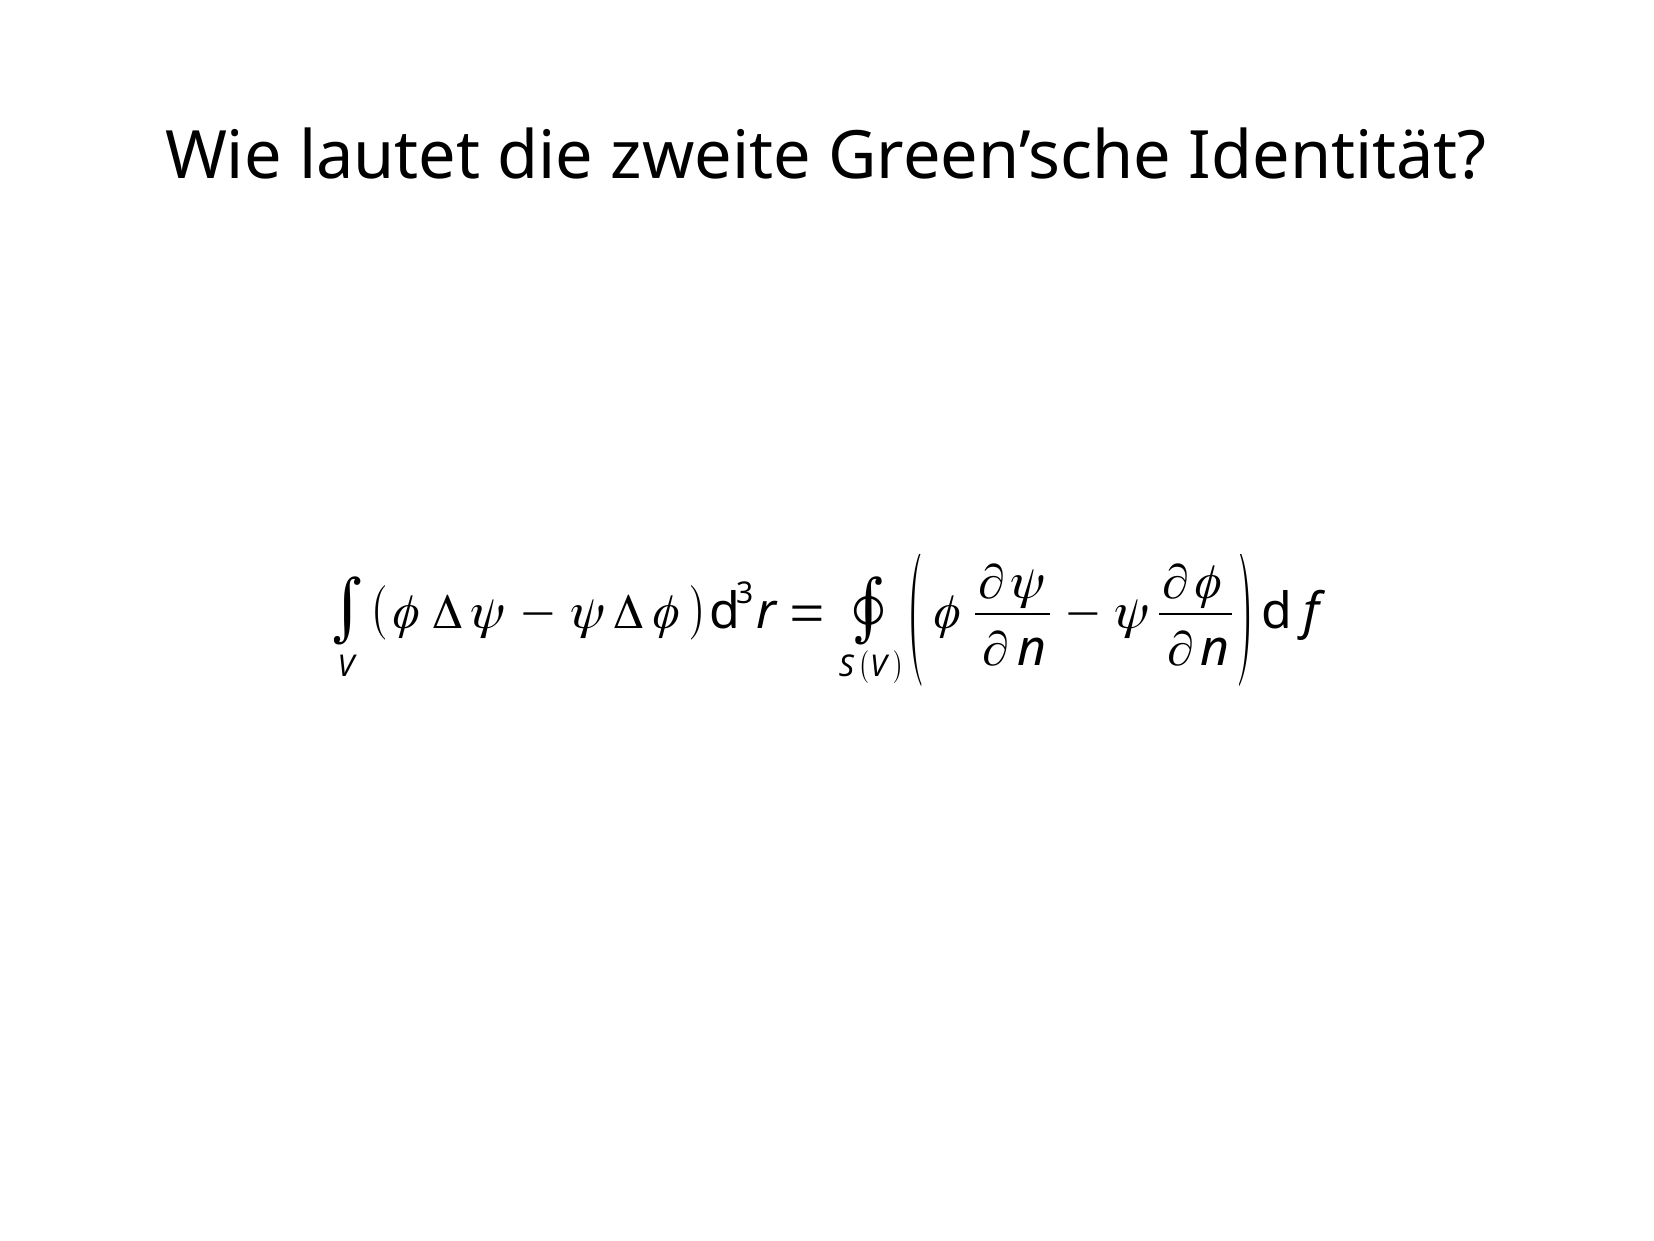

# Wie lautet die zweite Green’sche Identität?